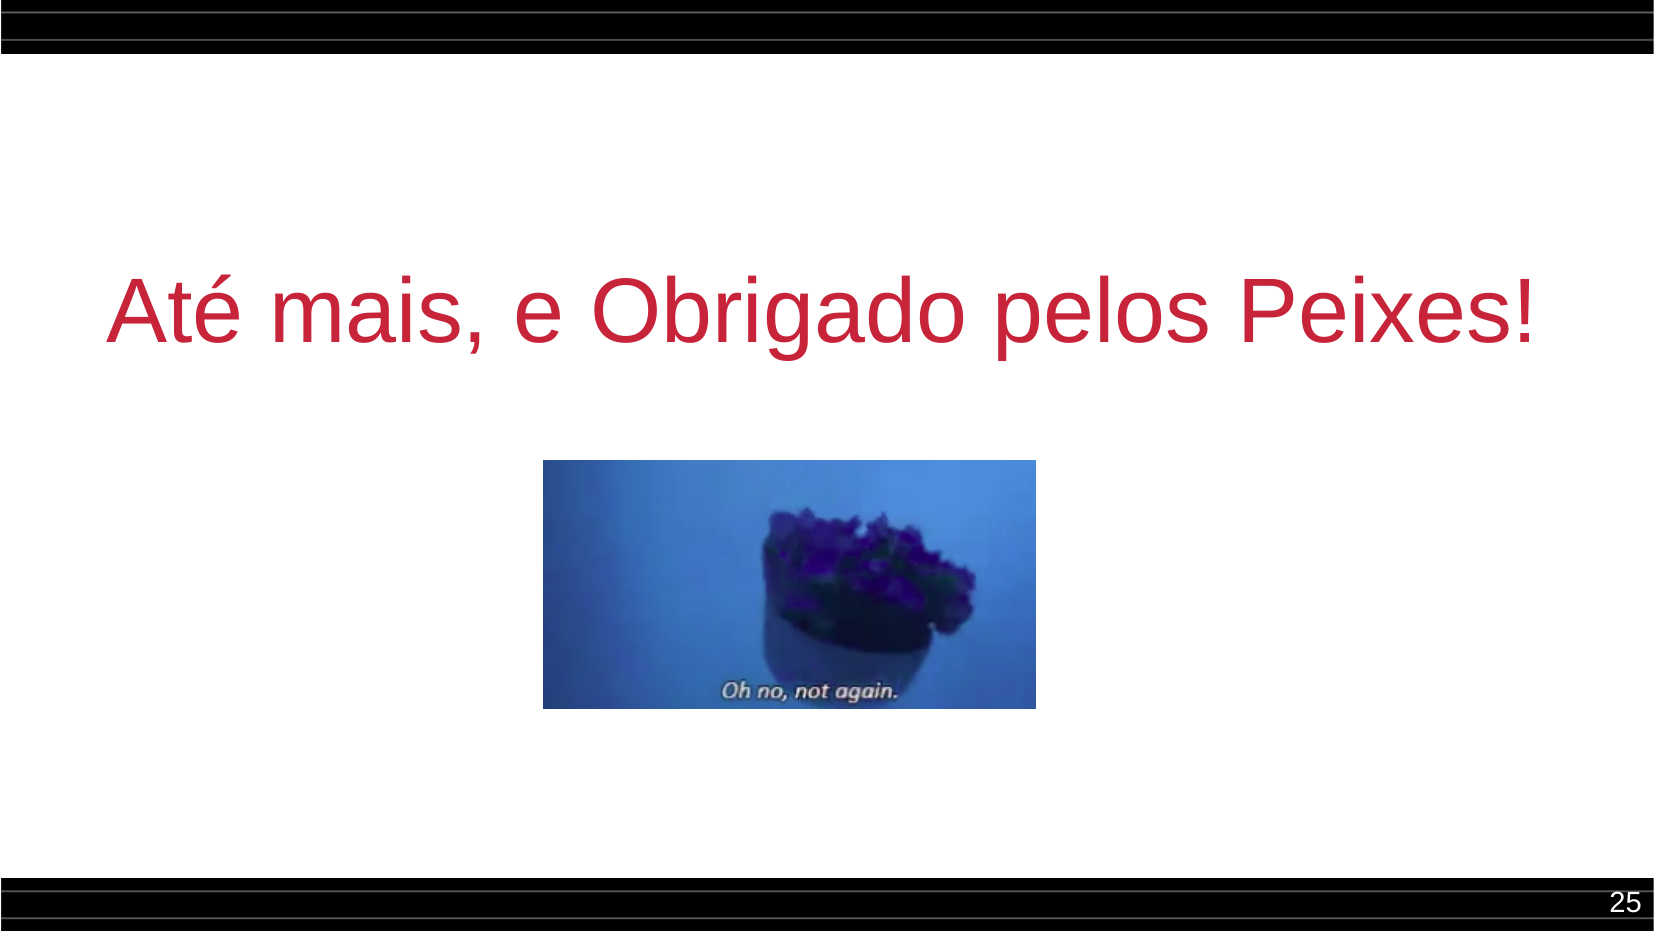

# Até mais, e Obrigado pelos Peixes!